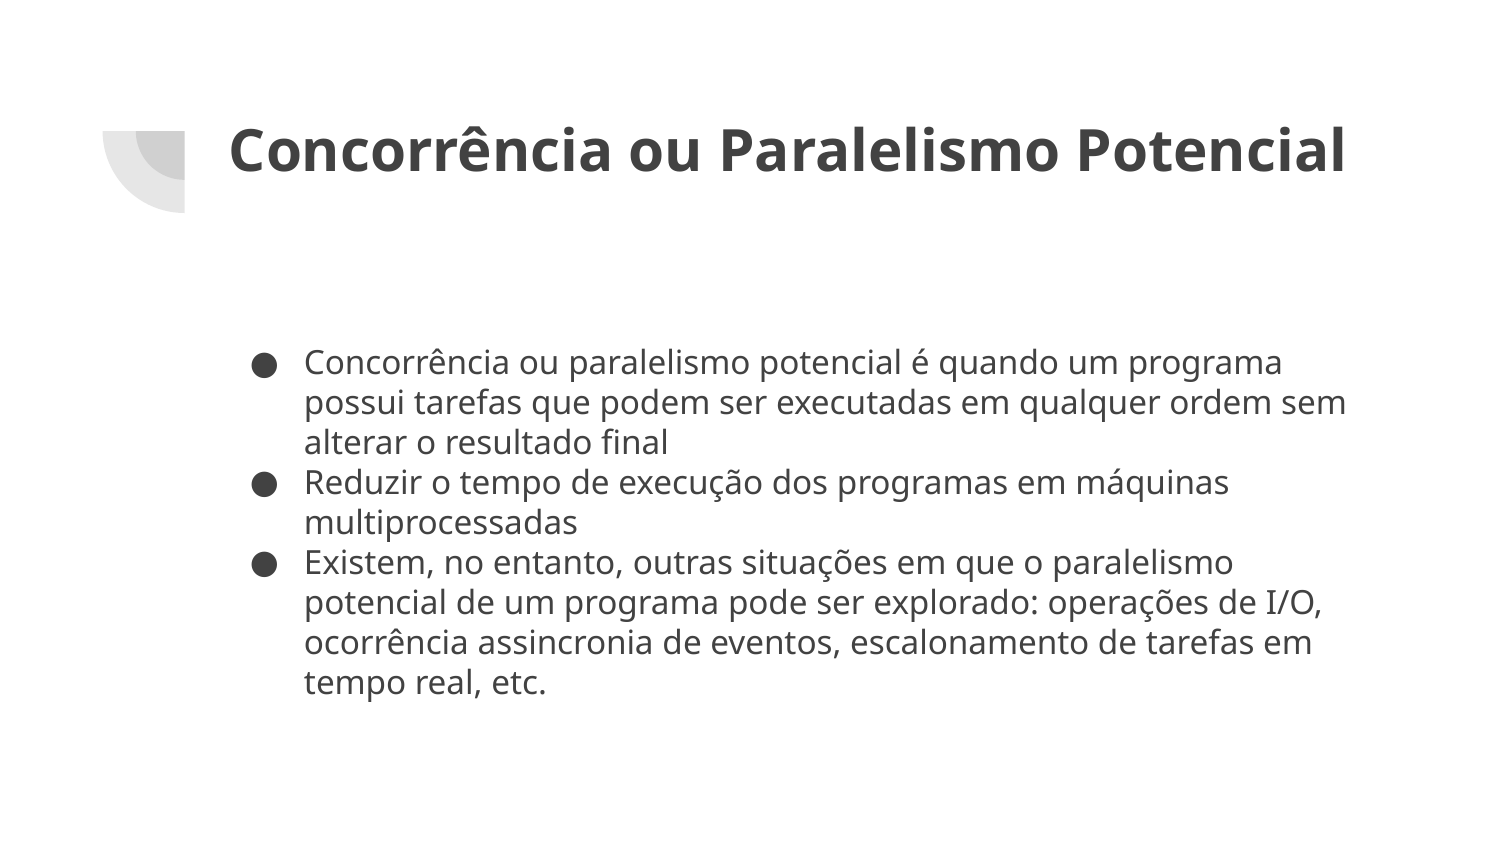

# Concorrência ou Paralelismo Potencial
Concorrência ou paralelismo potencial é quando um programa possui tarefas que podem ser executadas em qualquer ordem sem alterar o resultado final
Reduzir o tempo de execução dos programas em máquinas multiprocessadas
Existem, no entanto, outras situações em que o paralelismo potencial de um programa pode ser explorado: operações de I/O, ocorrência assincronia de eventos, escalonamento de tarefas em tempo real, etc.